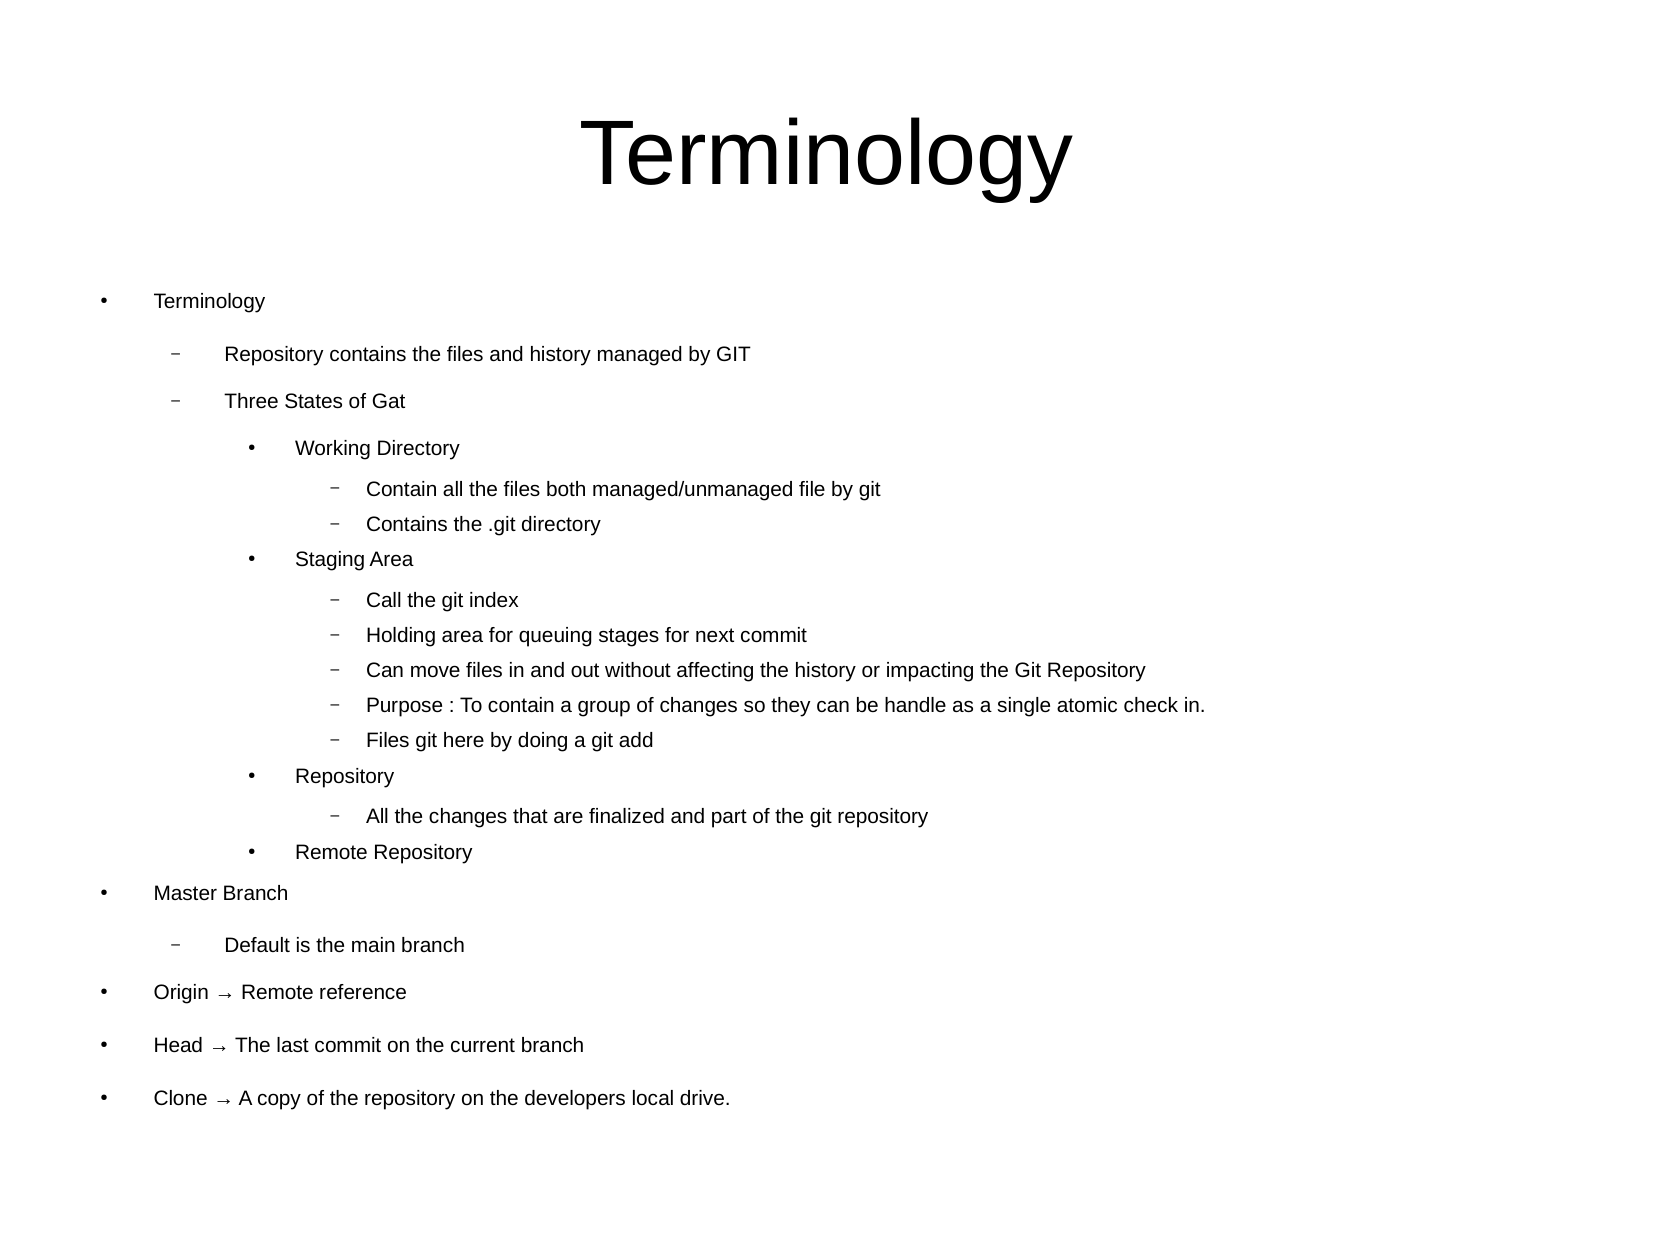

# Terminology
Terminology
Repository contains the files and history managed by GIT
Three States of Gat
Working Directory
Contain all the files both managed/unmanaged file by git
Contains the .git directory
Staging Area
Call the git index
Holding area for queuing stages for next commit
Can move files in and out without affecting the history or impacting the Git Repository
Purpose : To contain a group of changes so they can be handle as a single atomic check in.
Files git here by doing a git add
Repository
All the changes that are finalized and part of the git repository
Remote Repository
Master Branch
Default is the main branch
Origin → Remote reference
Head → The last commit on the current branch
Clone → A copy of the repository on the developers local drive.